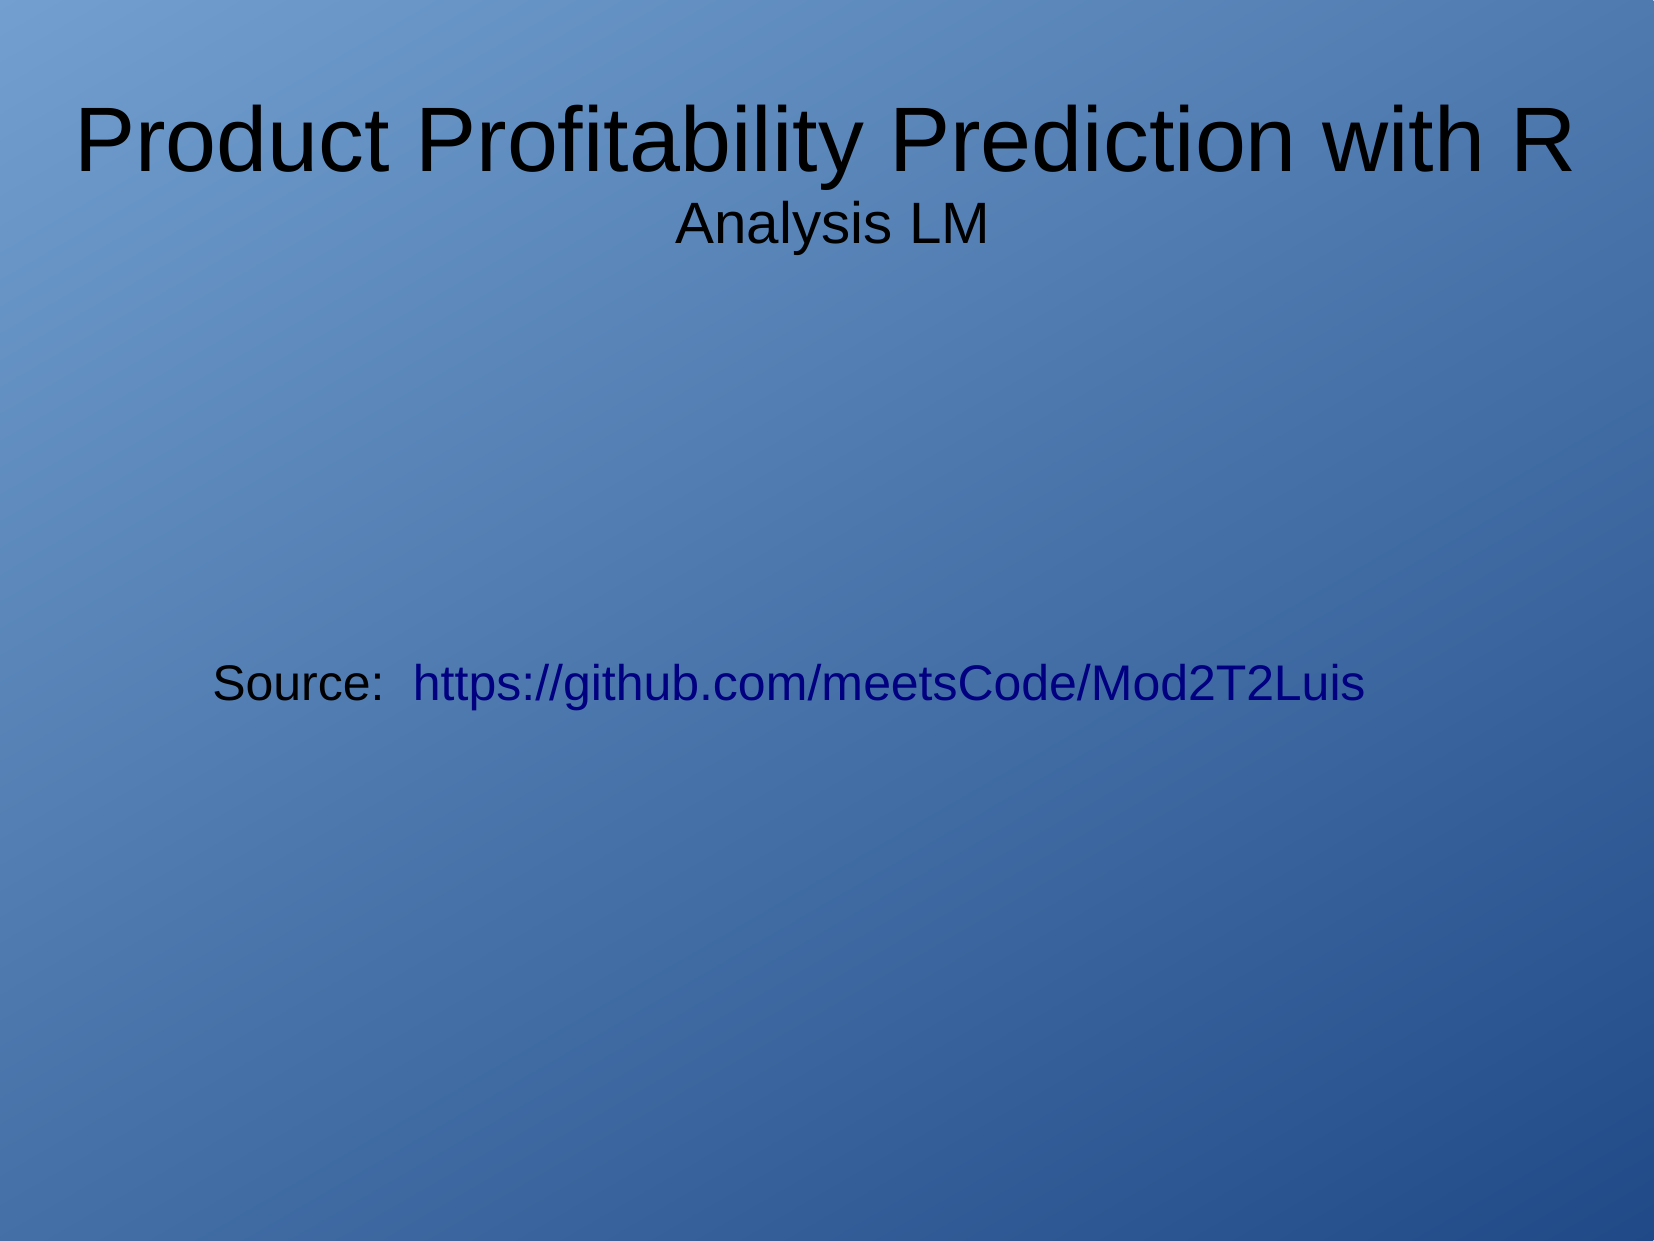

Product Profitability Prediction with R
 Analysis LM
# Source: https://github.com/meetsCode/Mod2T2Luis